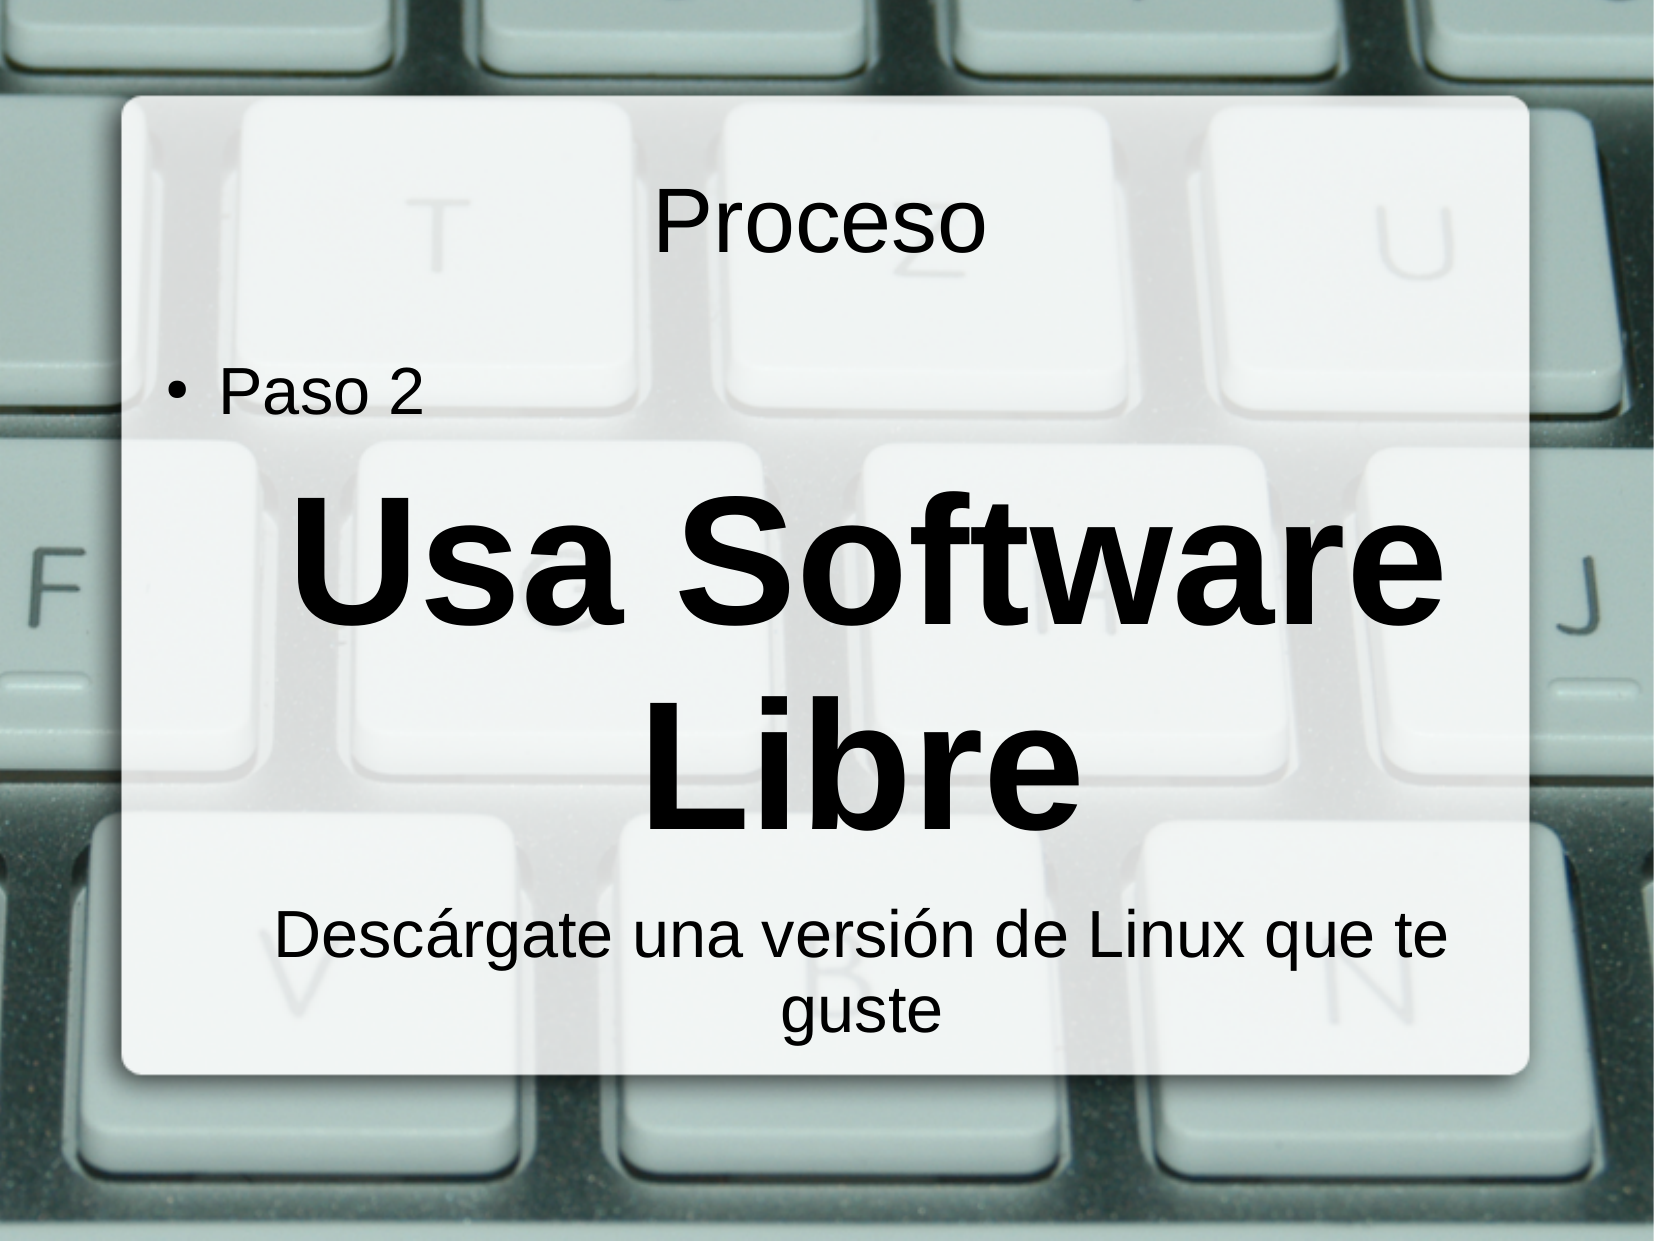

# Proceso
Paso 2
Usa Software Libre
Descárgate una versión de Linux que te guste